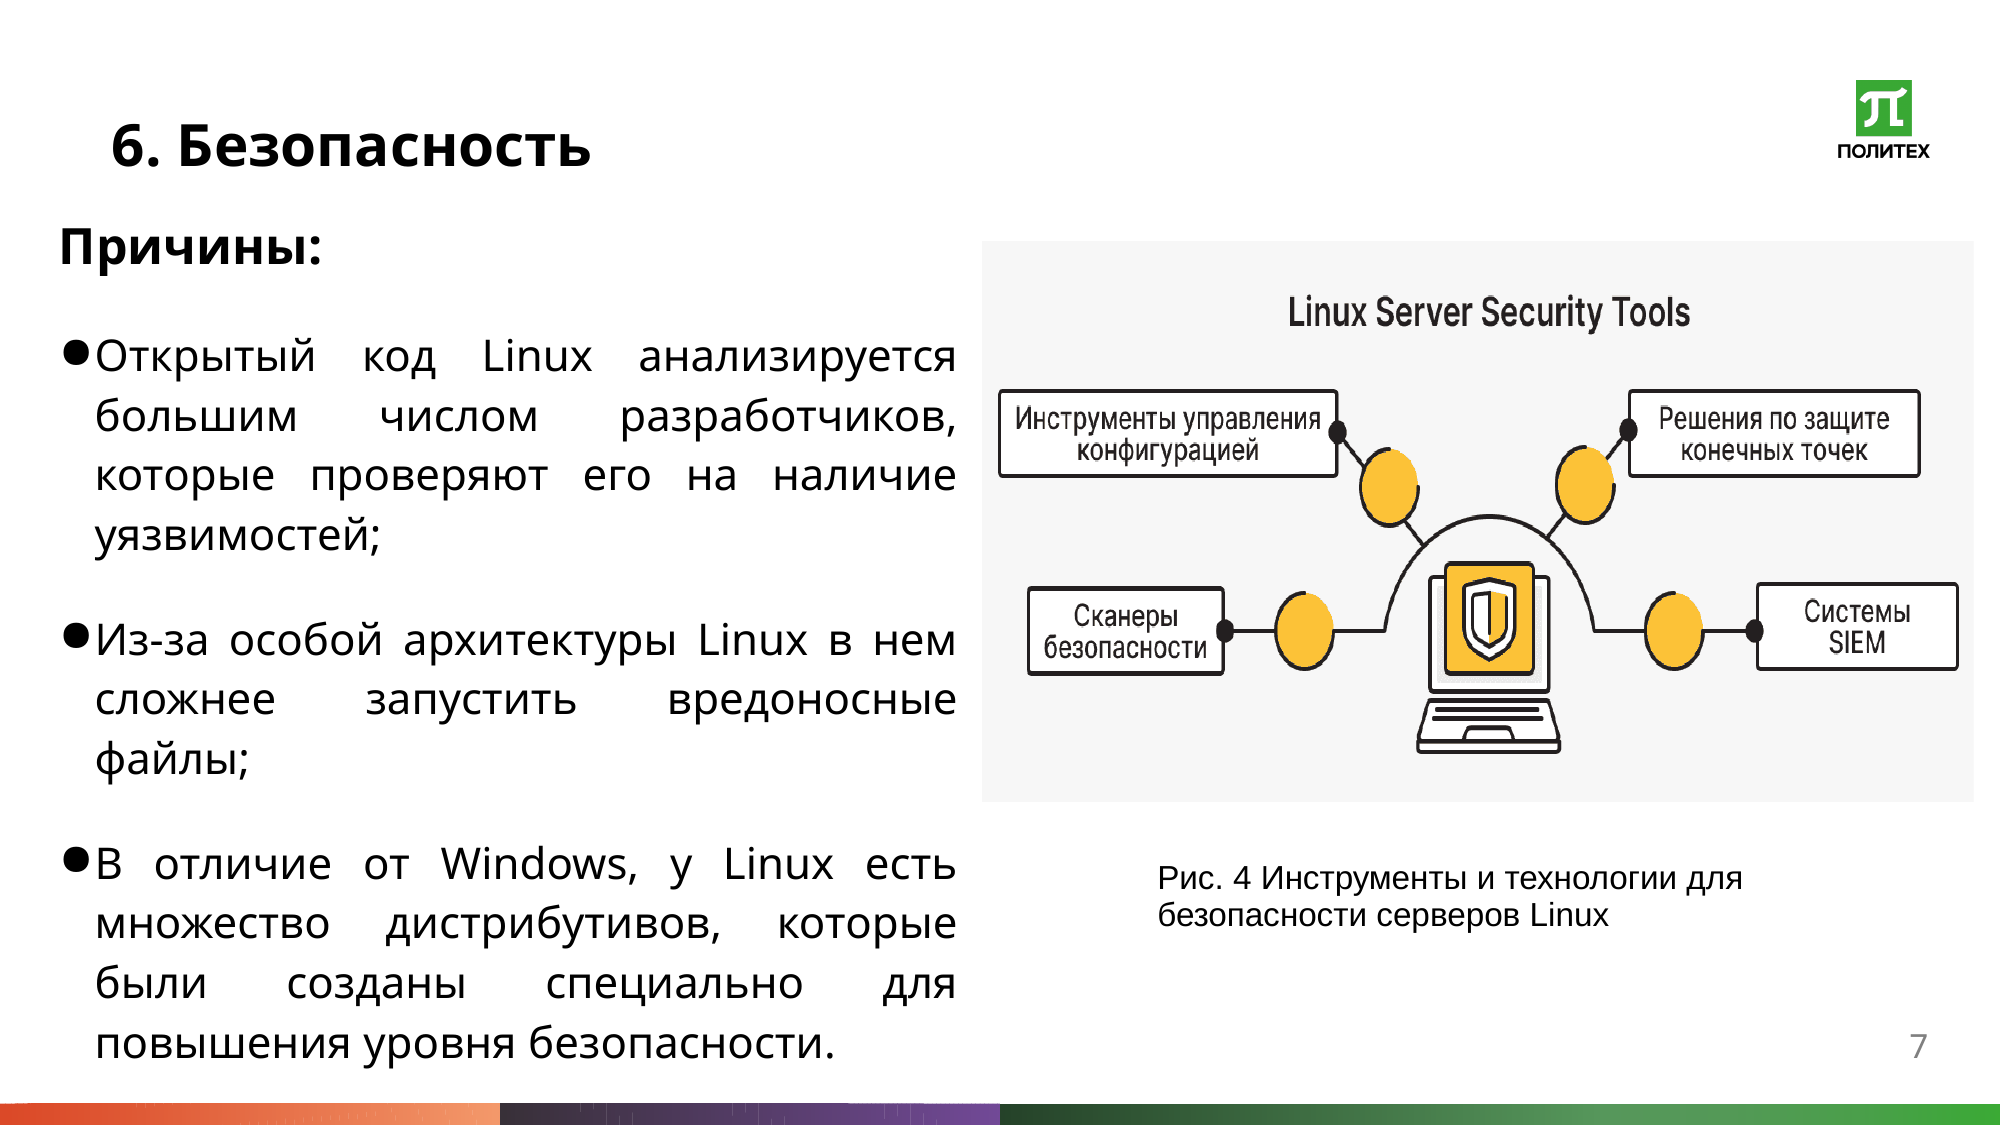

6. Безопасность
Причины:
Открытый код Linux анализируется большим числом разработчиков, которые проверяют его на наличие уязвимостей;
Из-за особой архитектуры Linux в нем сложнее запустить вредоносные файлы;
В отличие от Windows, у Linux есть множество дистрибутивов, которые были созданы специально для повышения уровня безопасности.
Рис. 4 Инструменты и технологии для безопасности серверов Linux